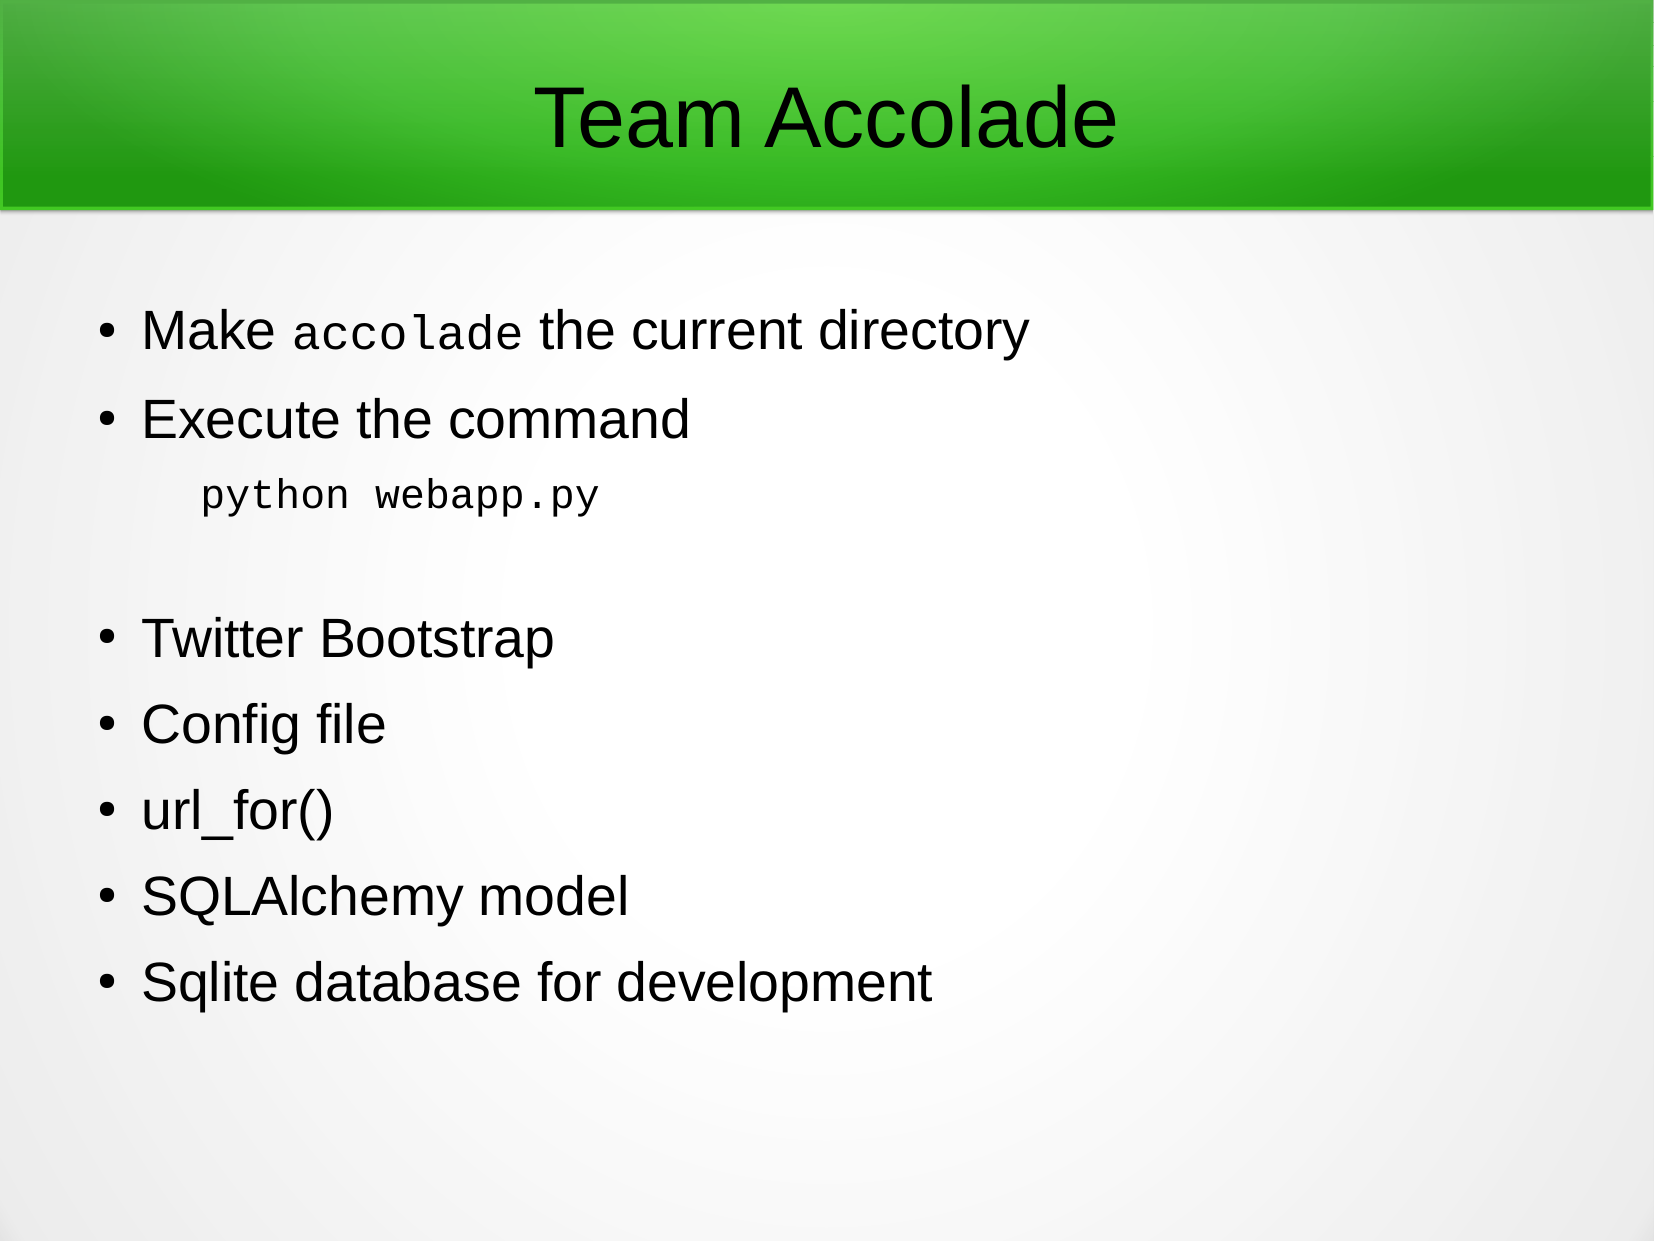

# Team Accolade
Make accolade the current directory
Execute the command
python webapp.py
Twitter Bootstrap
Config file
url_for()
SQLAlchemy model
Sqlite database for development